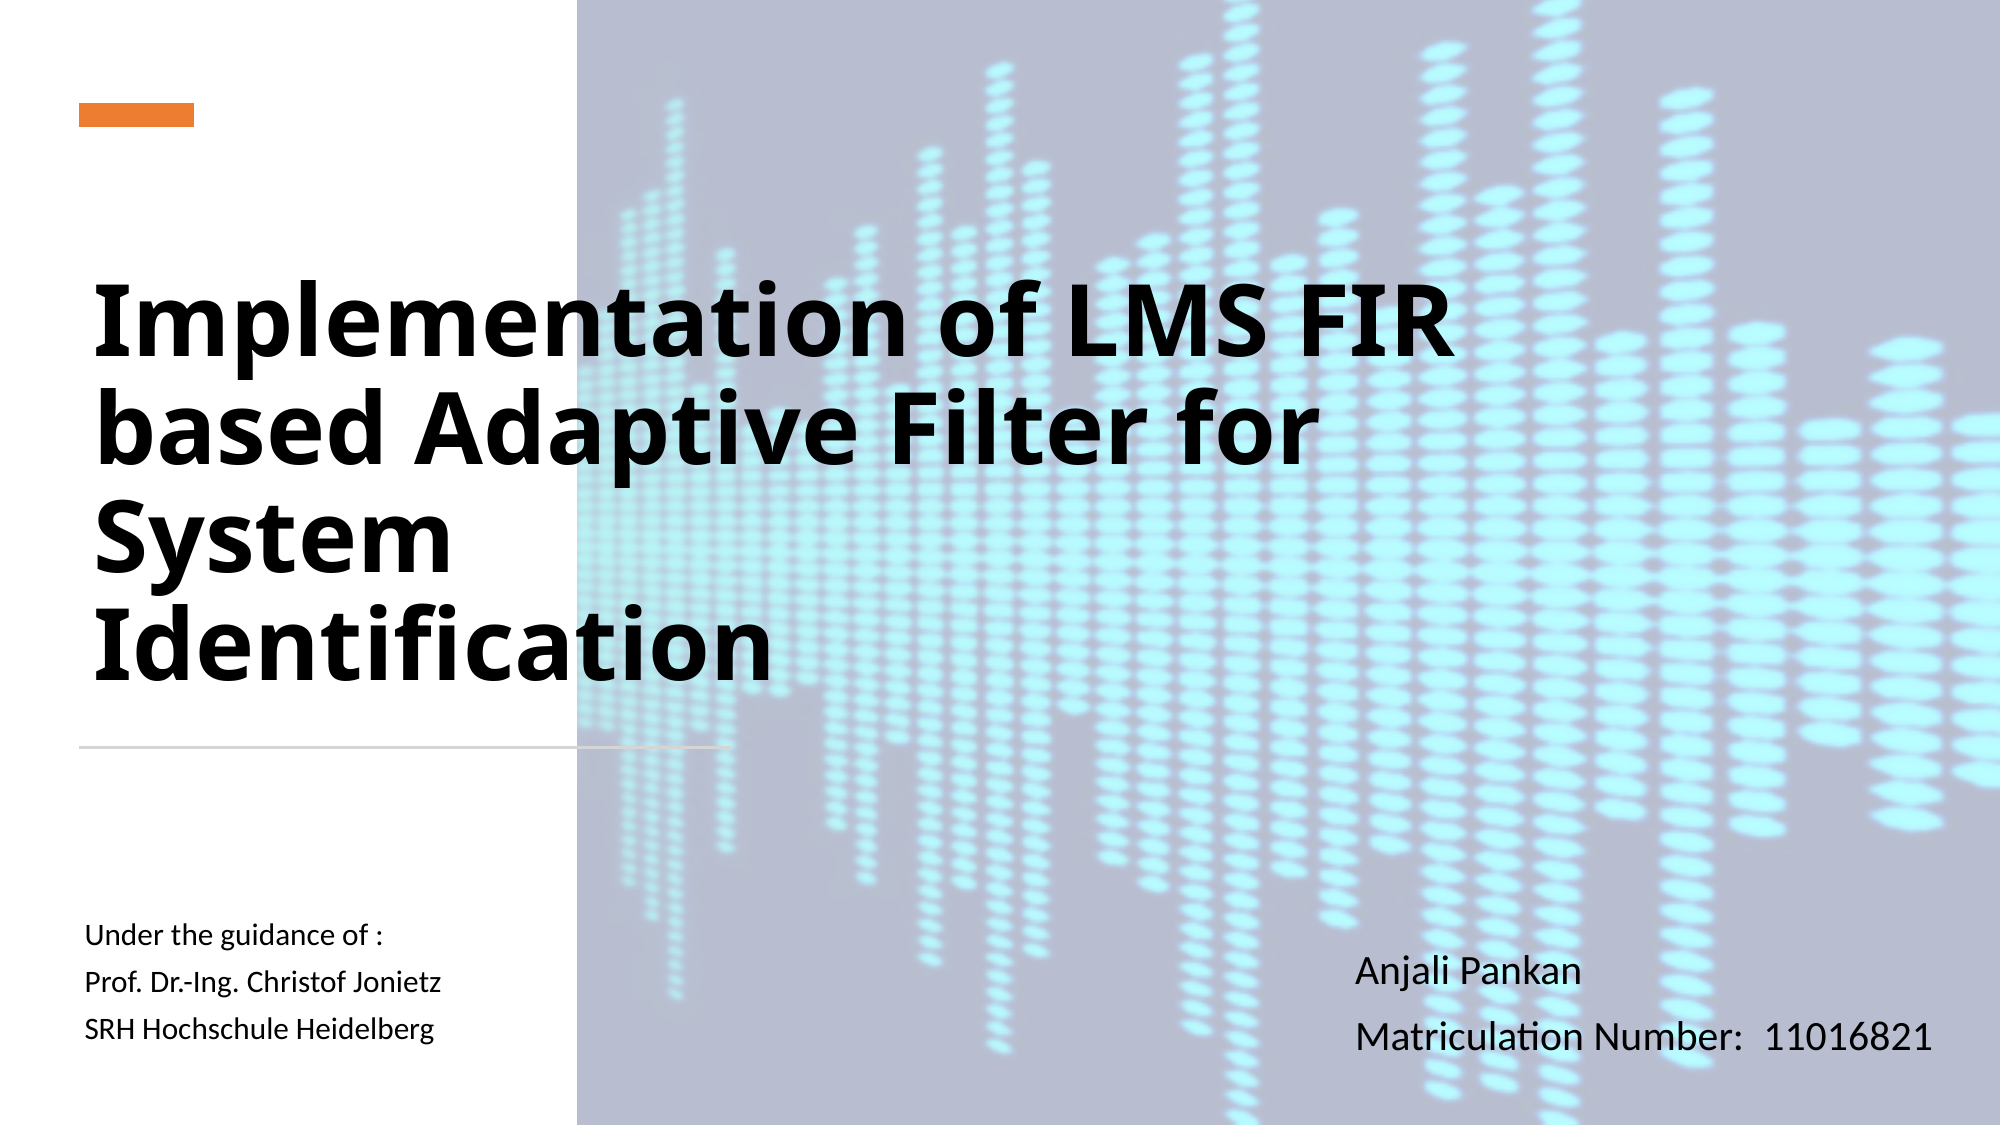

# Implementation of LMS FIR based Adaptive Filter for System Identification
Under the guidance of :
Prof. Dr.-Ing. Christof Jonietz
SRH Hochschule Heidelberg
Anjali Pankan
Matriculation Number: 11016821